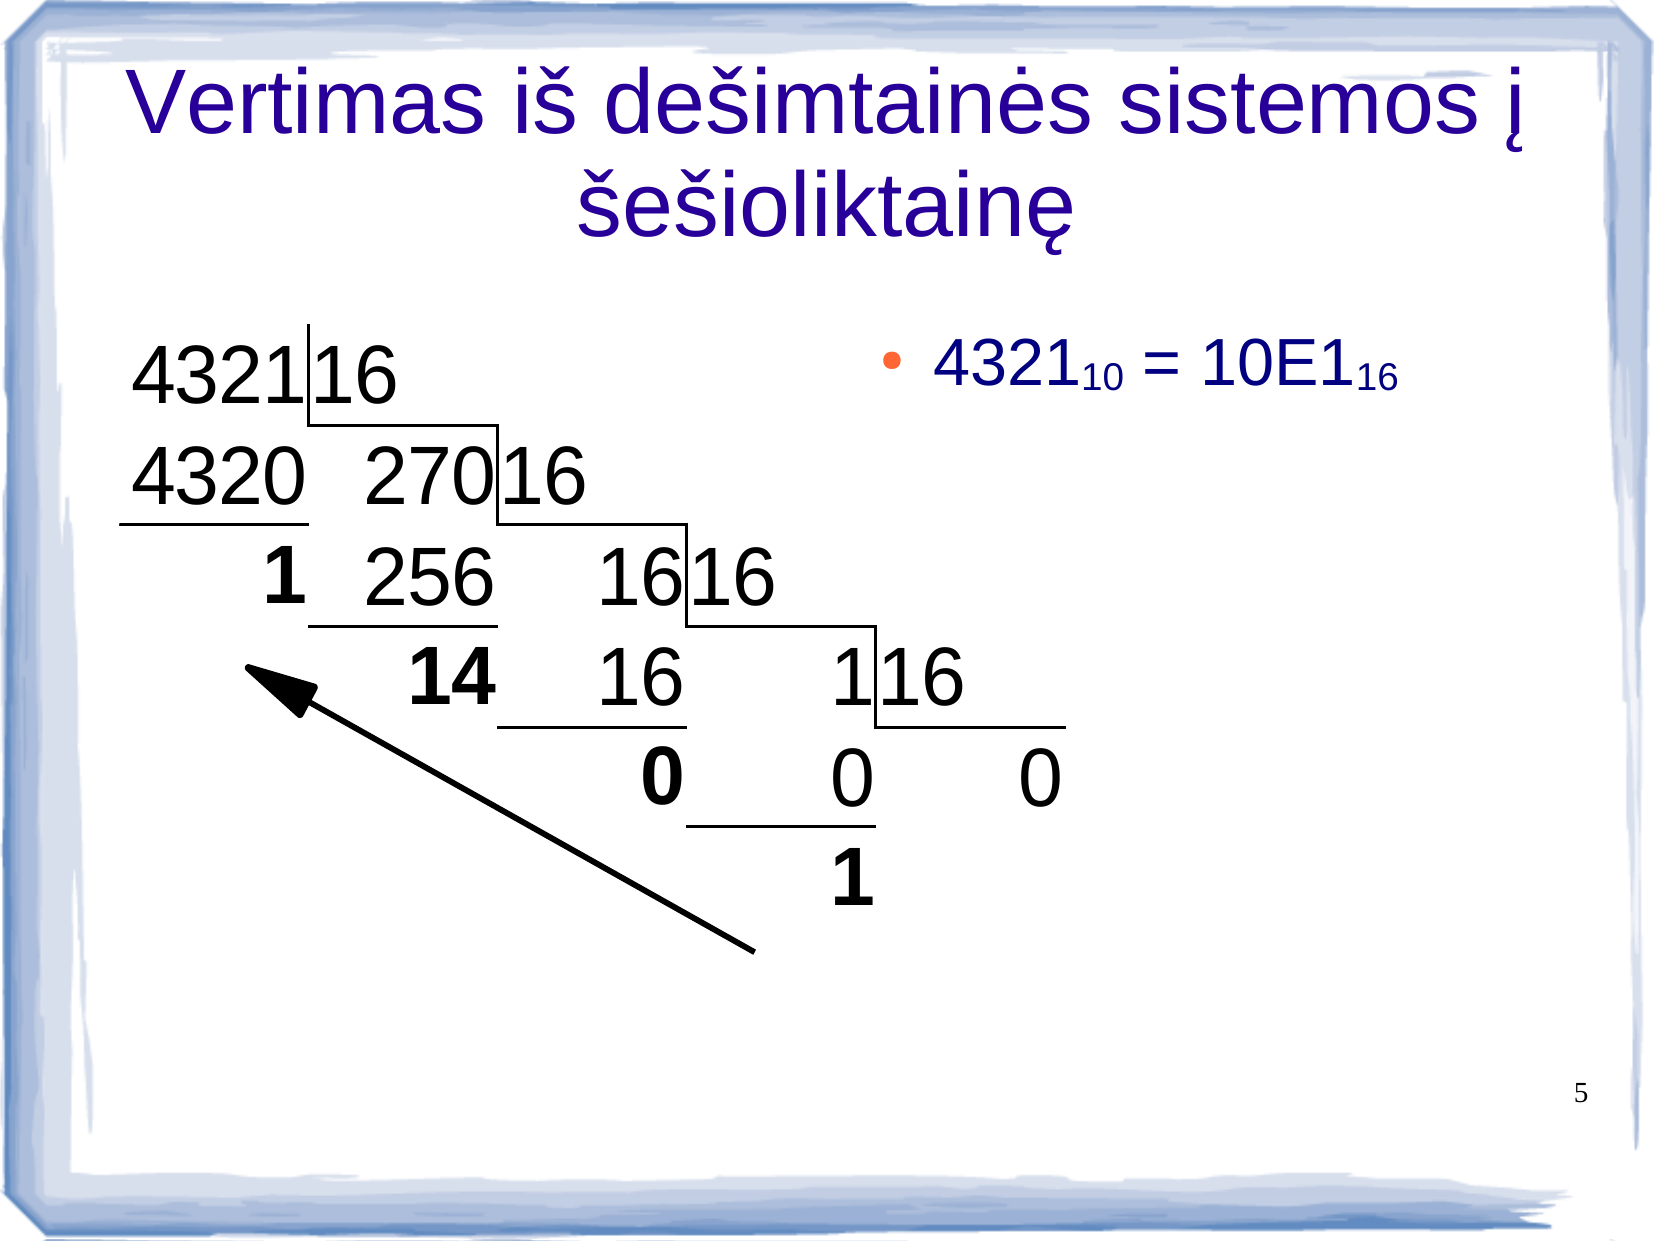

# Vertimas iš dešimtainės sistemos į šešioliktainę
432110 = 10E116
5